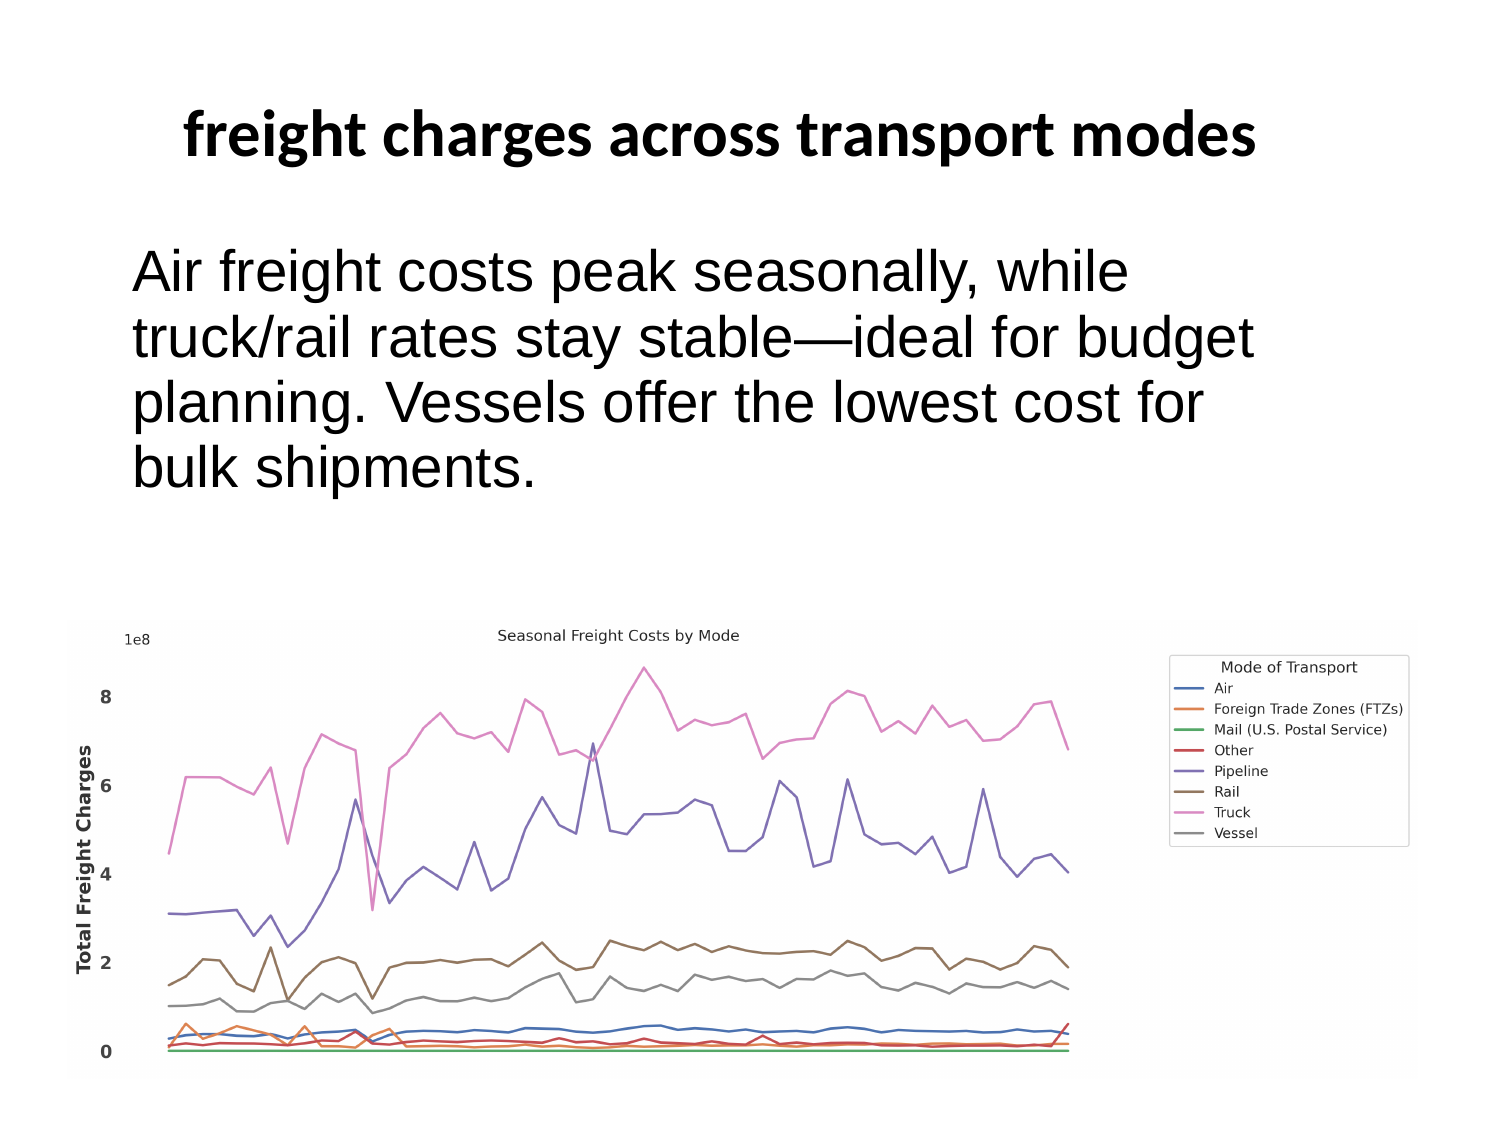

# freight charges across transport modes
Air freight costs peak seasonally, while truck/rail rates stay stable—ideal for budget planning. Vessels offer the lowest cost for bulk shipments.